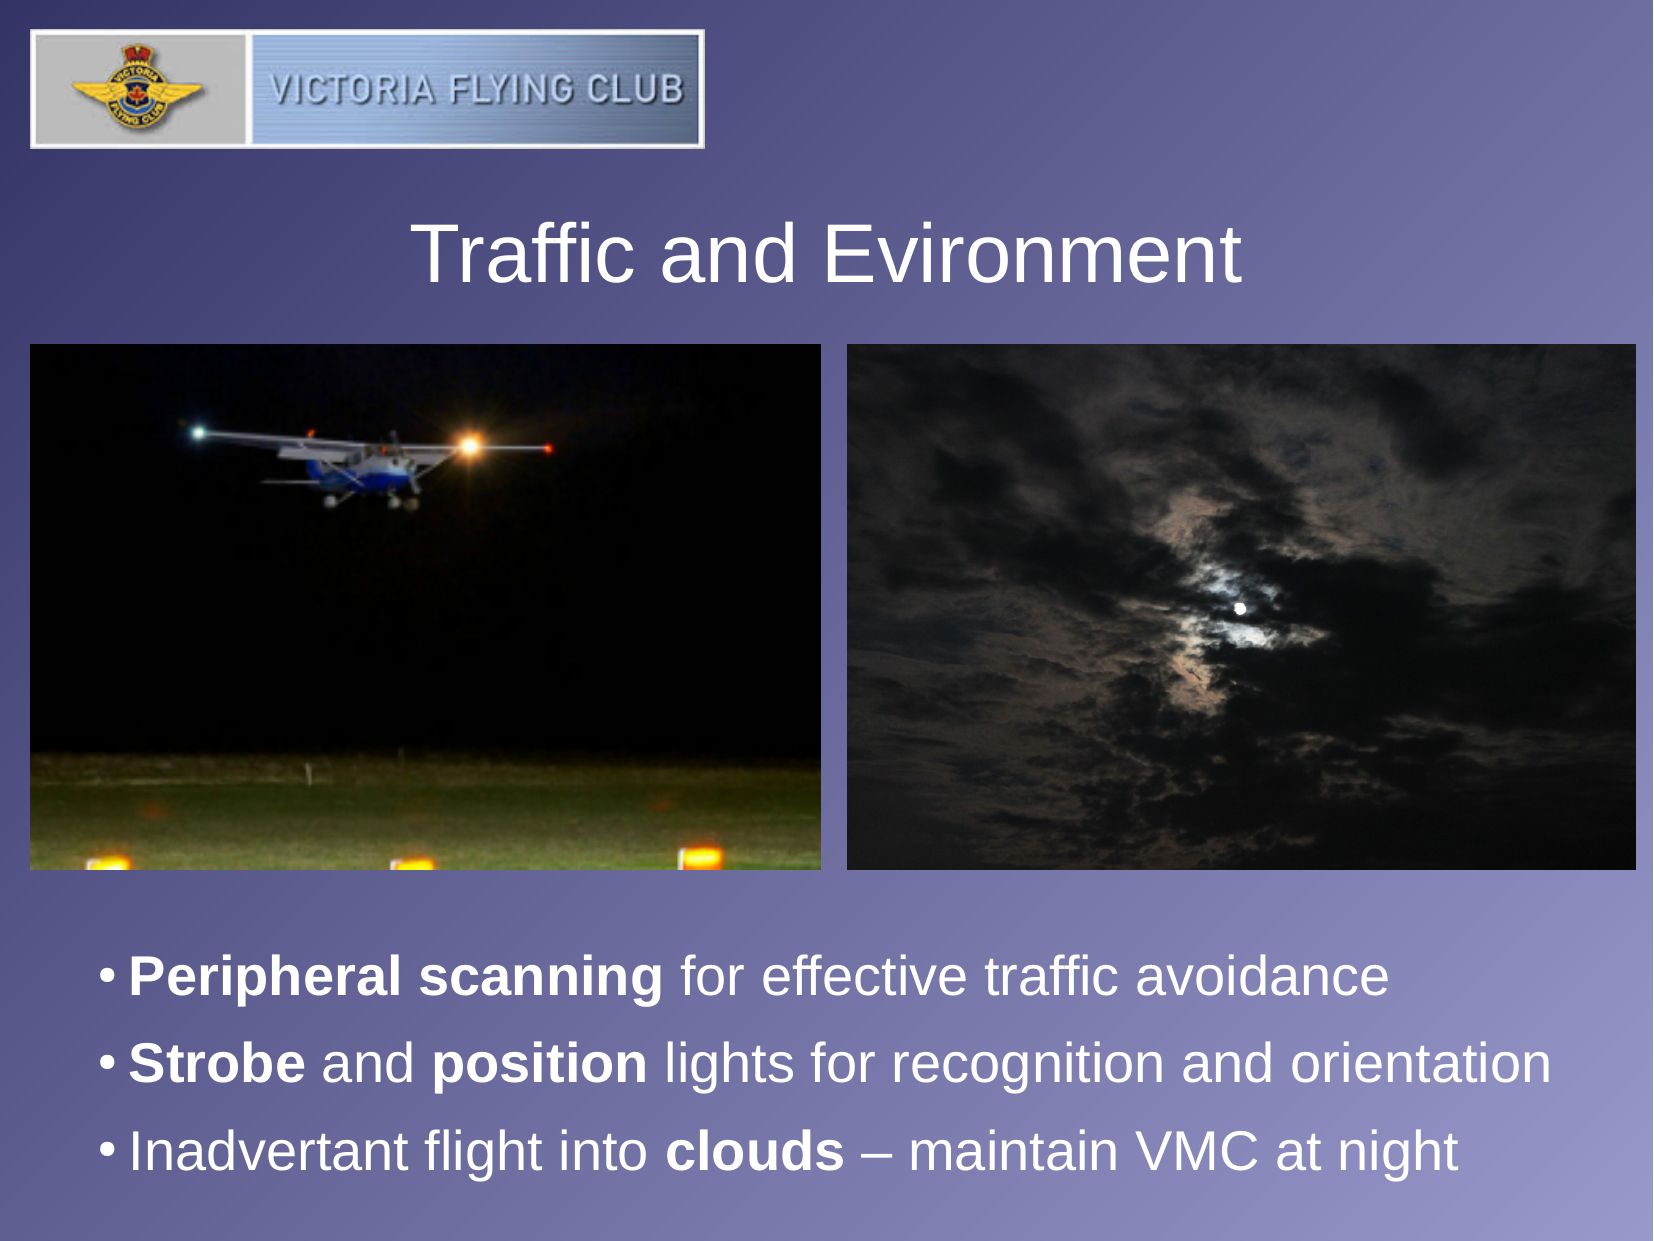

# Traffic and Evironment
Peripheral scanning for effective traffic avoidance
Strobe and position lights for recognition and orientation
Inadvertant flight into clouds – maintain VMC at night